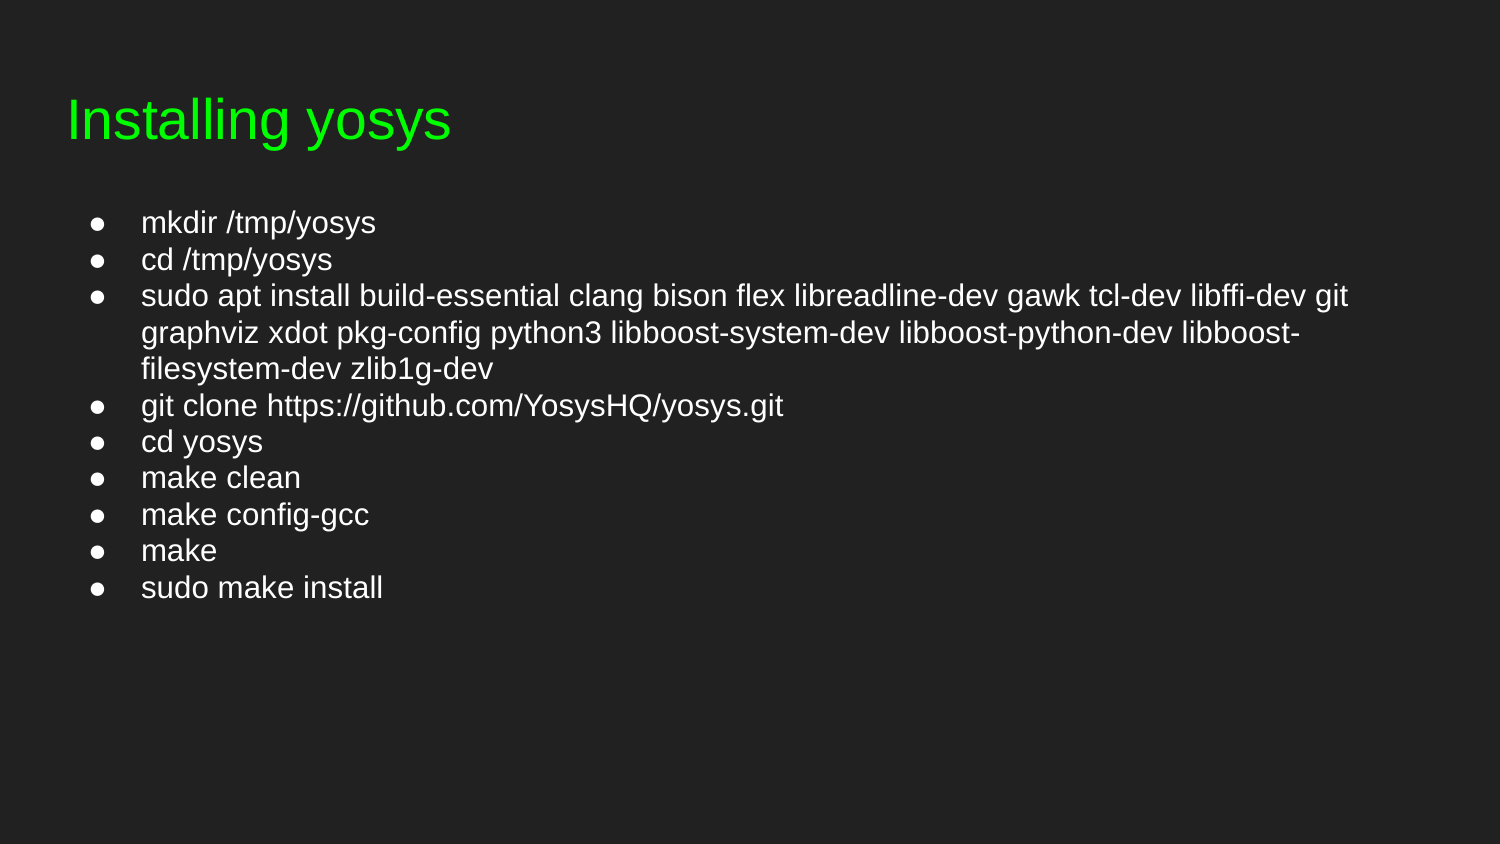

# Installing yosys
mkdir /tmp/yosys
cd /tmp/yosys
sudo apt install build-essential clang bison flex libreadline-dev gawk tcl-dev libffi-dev git graphviz xdot pkg-config python3 libboost-system-dev libboost-python-dev libboost-filesystem-dev zlib1g-dev
git clone https://github.com/YosysHQ/yosys.git
cd yosys
make clean
make config-gcc
make
sudo make install